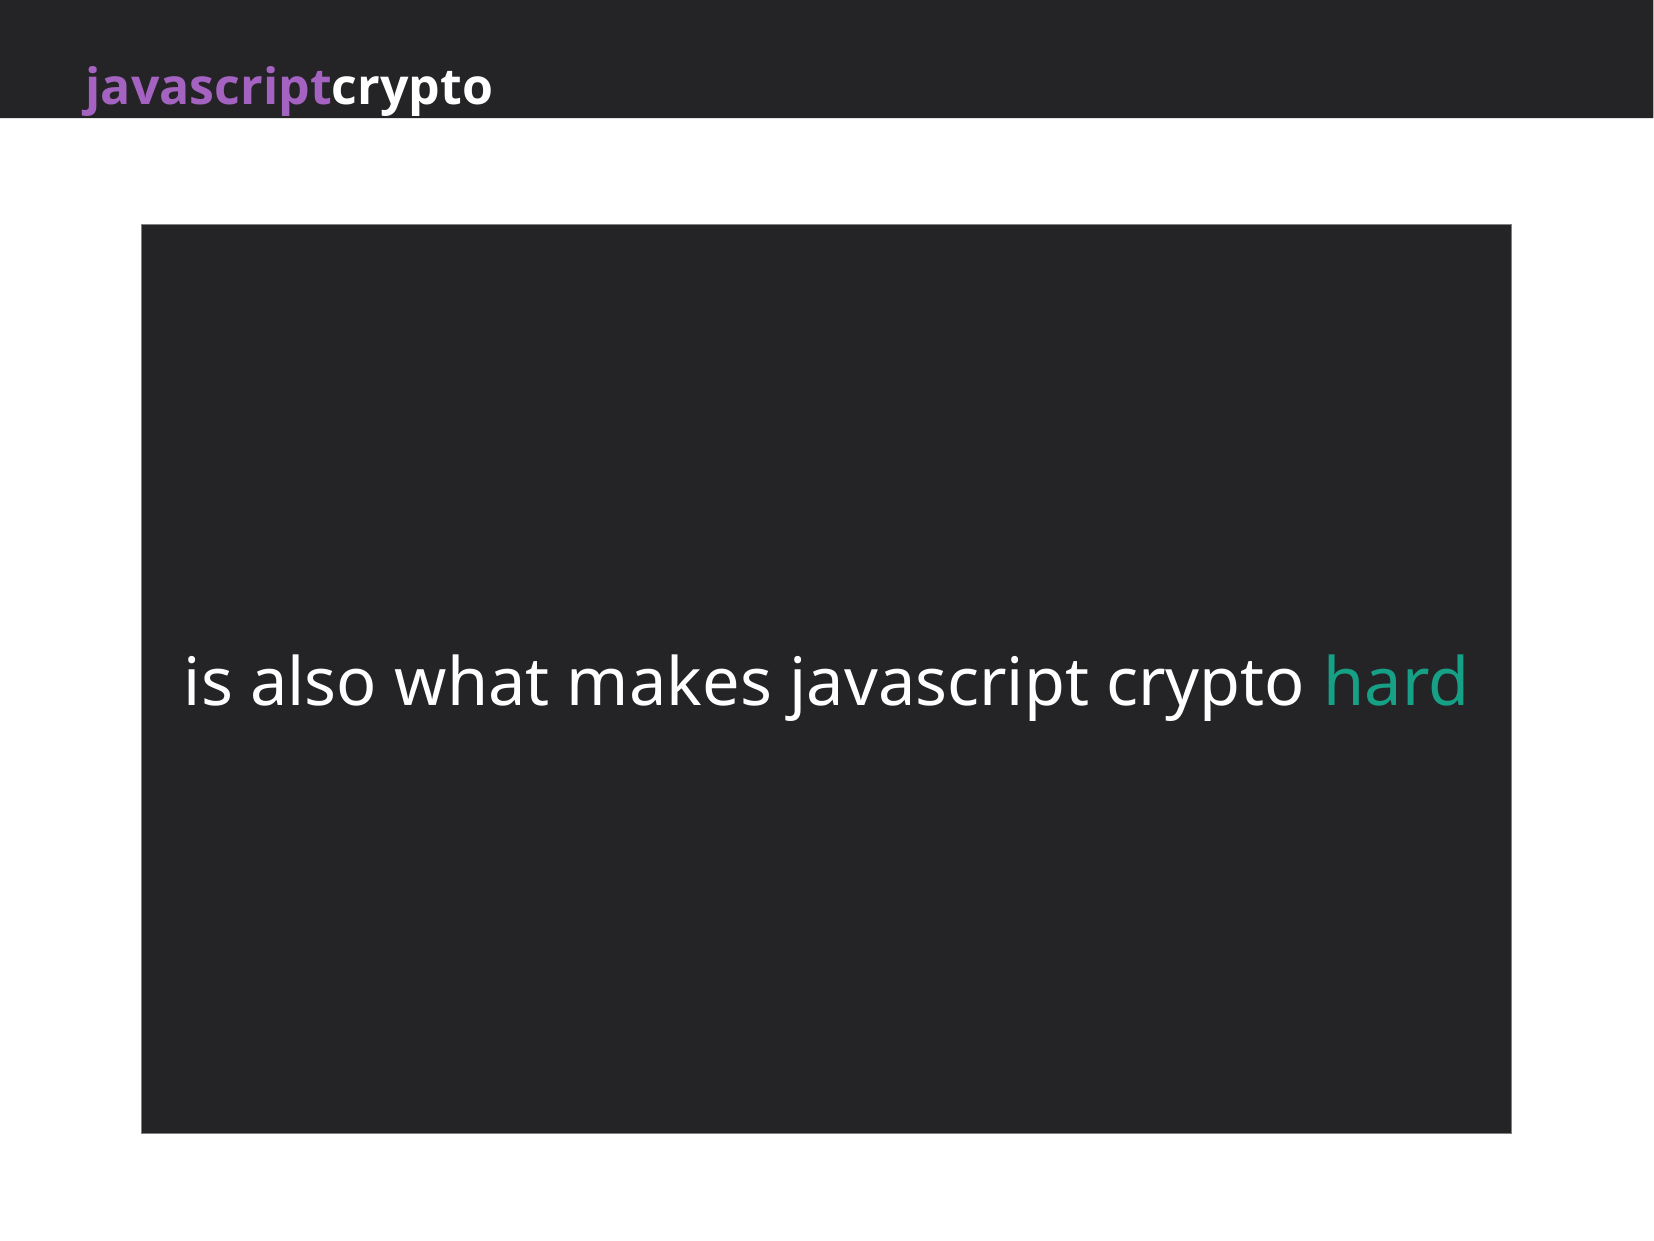

javascriptcrypto
is also what makes javascript crypto hard